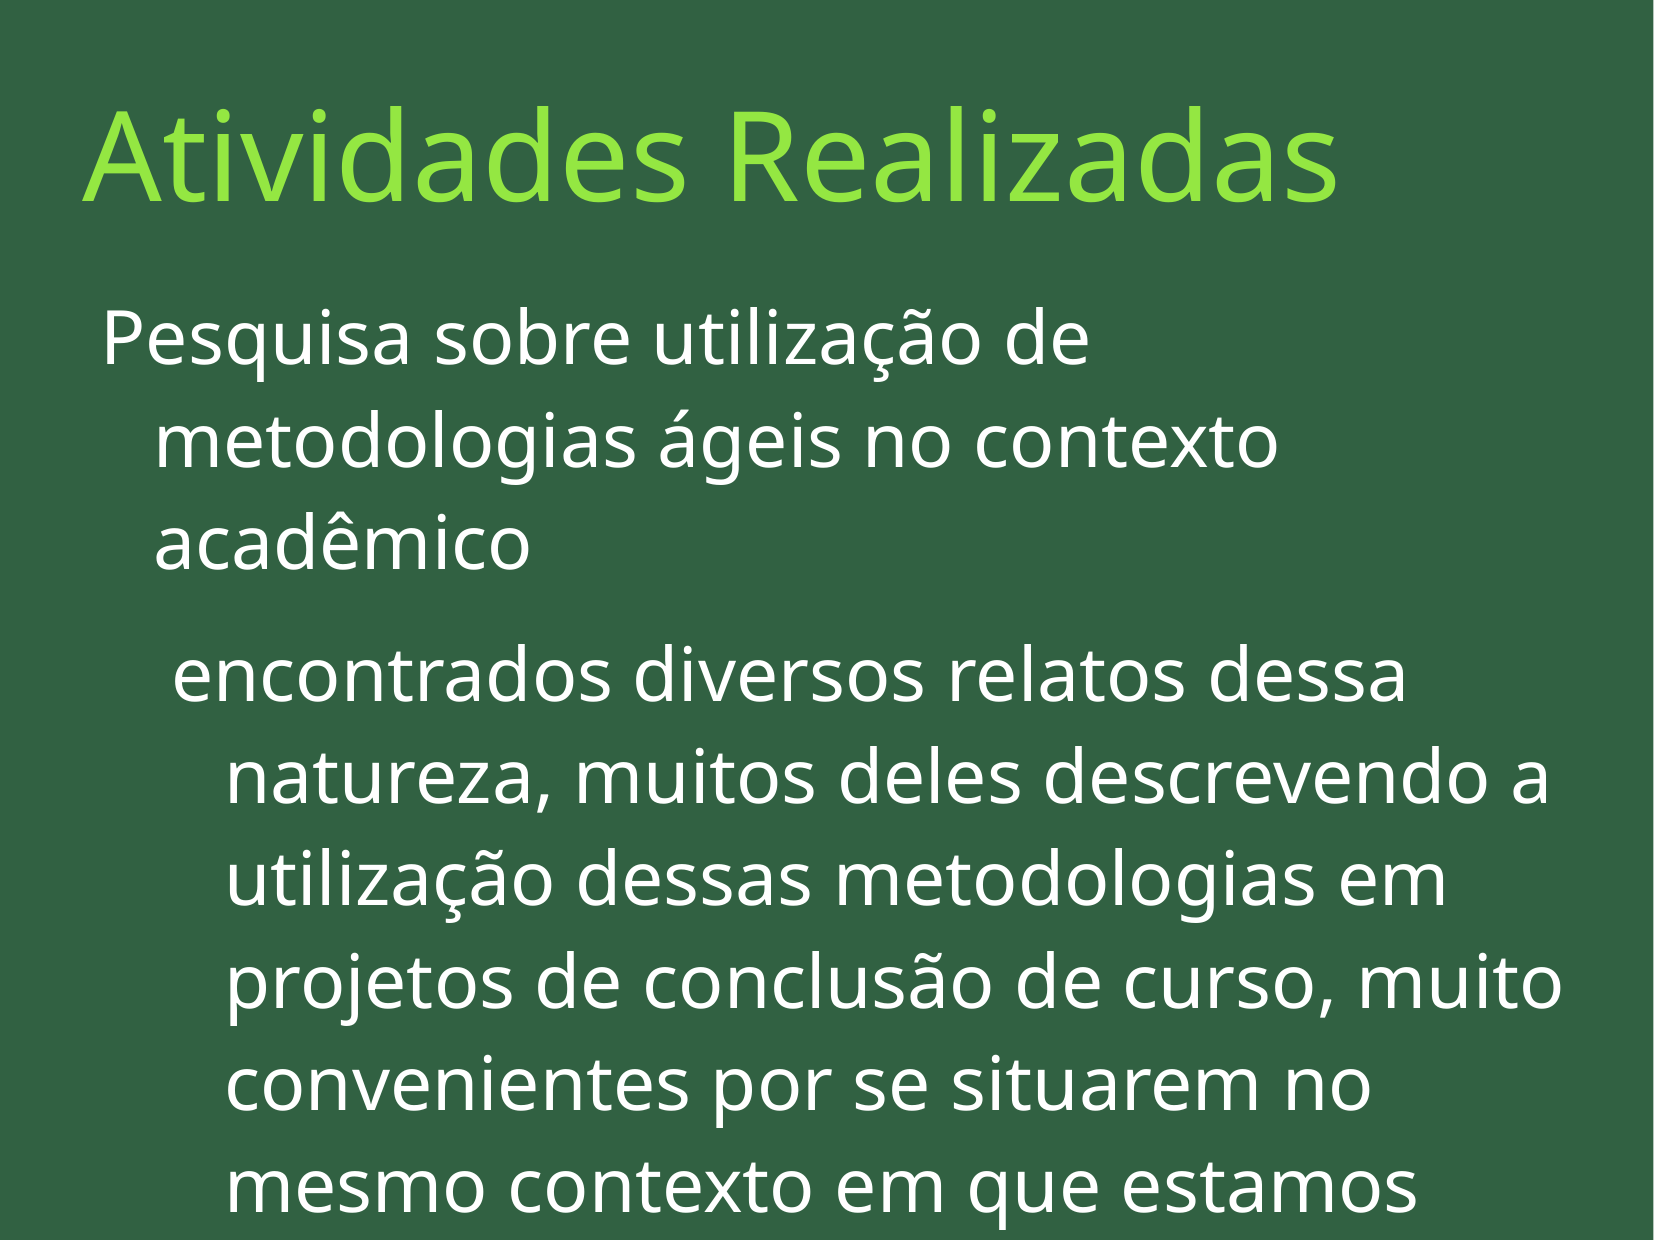

# Atividades Realizadas
Pesquisa sobre utilização de metodologias ágeis no contexto acadêmico
encontrados diversos relatos dessa natureza, muitos deles descrevendo a utilização dessas metodologias em projetos de conclusão de curso, muito convenientes por se situarem no mesmo contexto em que estamos inseridos